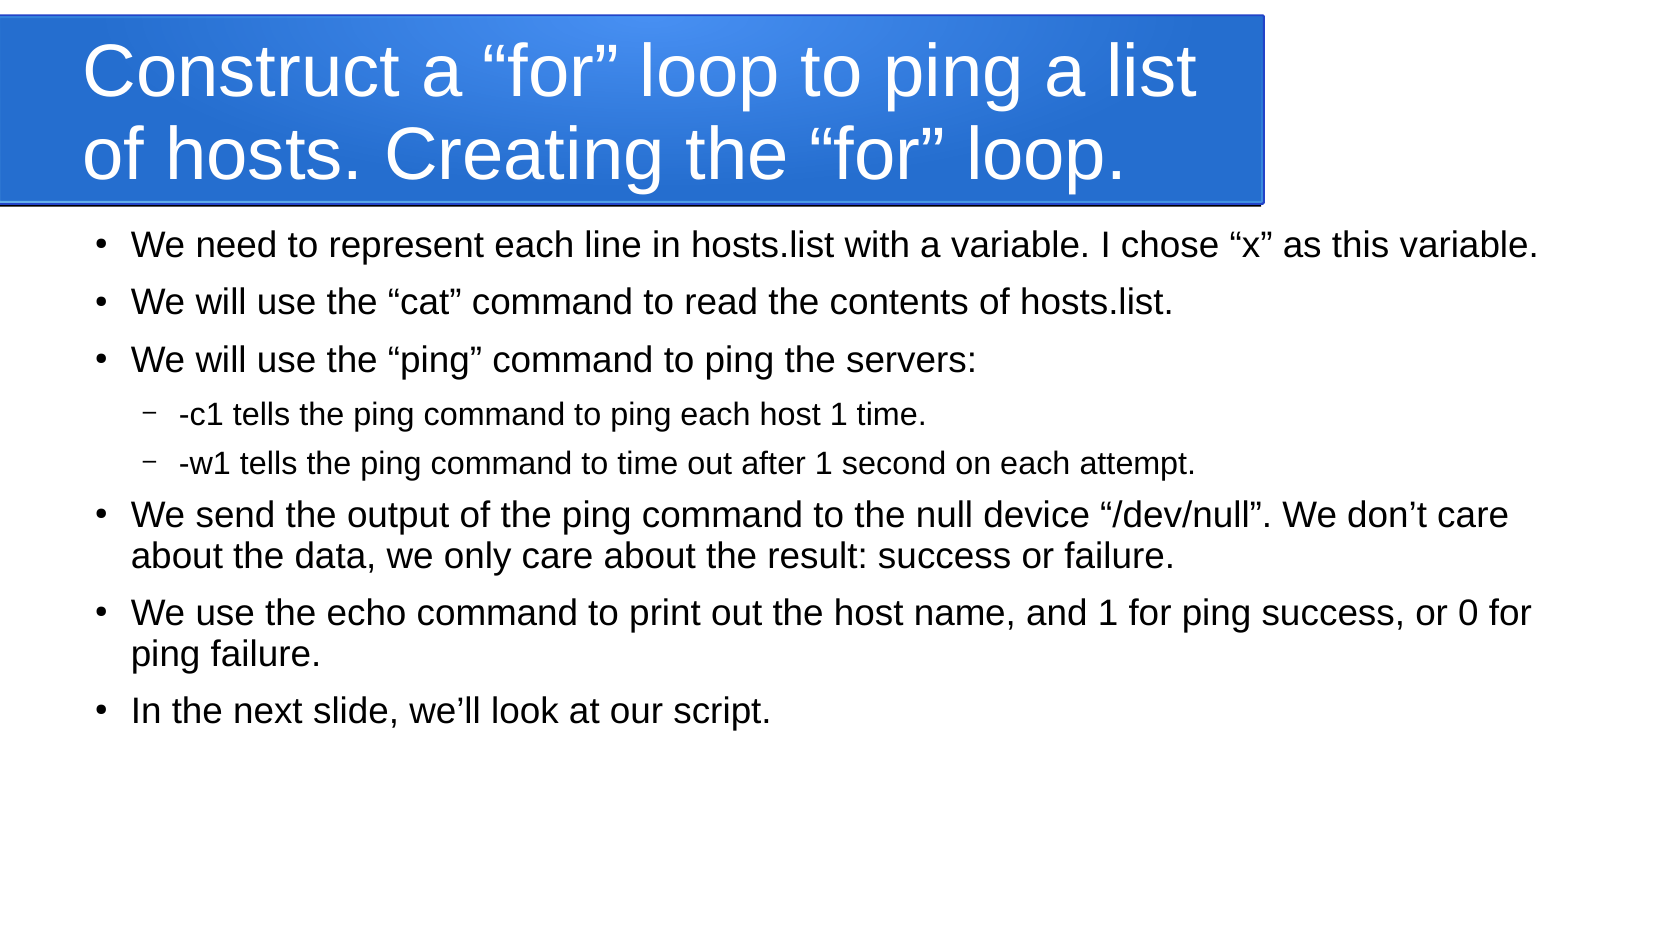

# Construct a “for” loop to ping a list of hosts. Creating the “for” loop.
We need to represent each line in hosts.list with a variable. I chose “x” as this variable.
We will use the “cat” command to read the contents of hosts.list.
We will use the “ping” command to ping the servers:
-c1 tells the ping command to ping each host 1 time.
-w1 tells the ping command to time out after 1 second on each attempt.
We send the output of the ping command to the null device “/dev/null”. We don’t care about the data, we only care about the result: success or failure.
We use the echo command to print out the host name, and 1 for ping success, or 0 for ping failure.
In the next slide, we’ll look at our script.